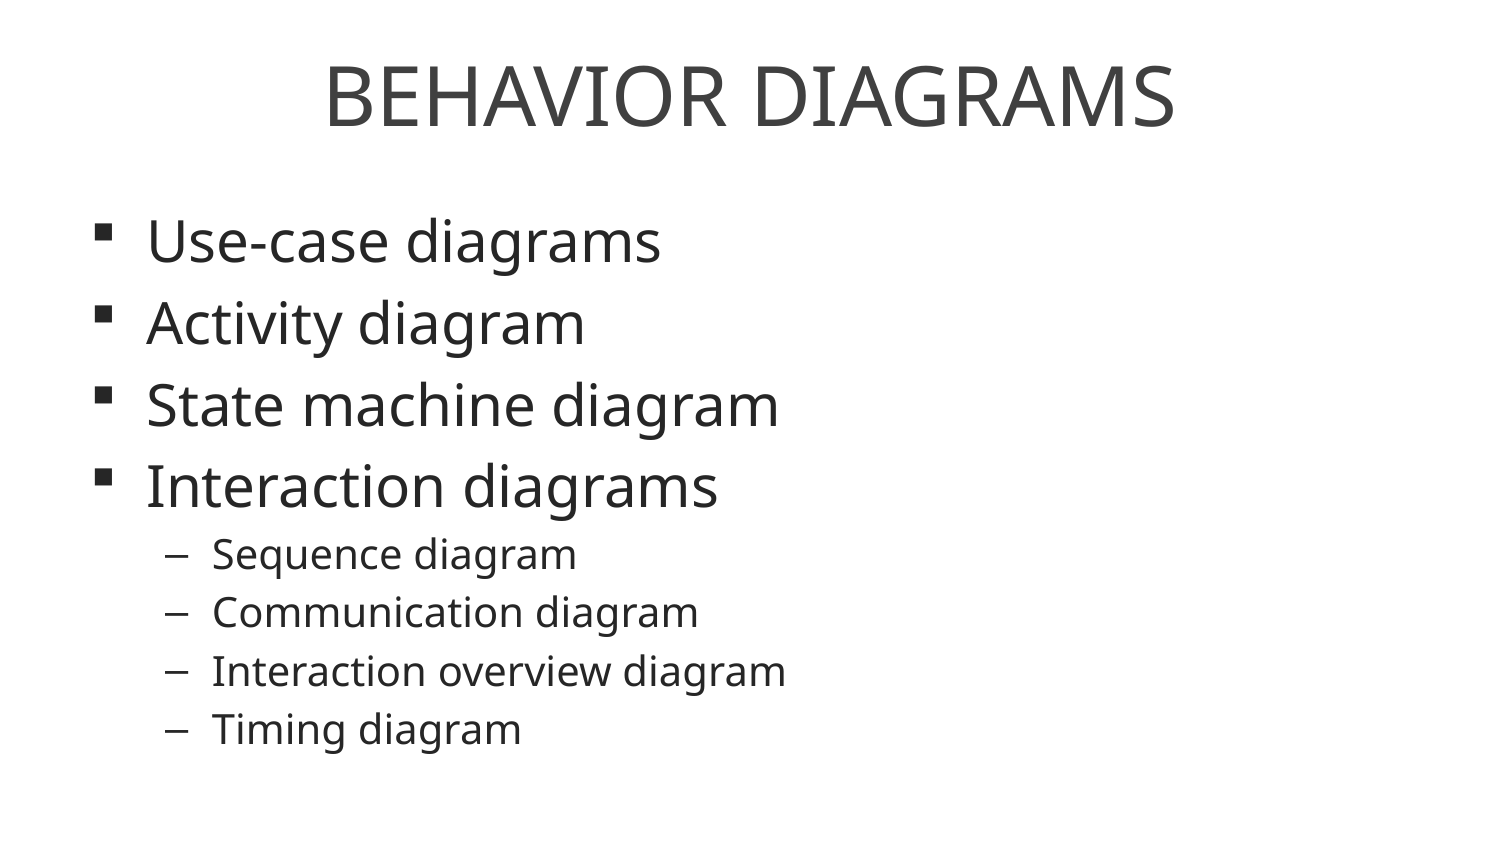

# Behavior diagrams
Use-case diagrams
Activity diagram
State machine diagram
Interaction diagrams
Sequence diagram
Communication diagram
Interaction overview diagram
Timing diagram